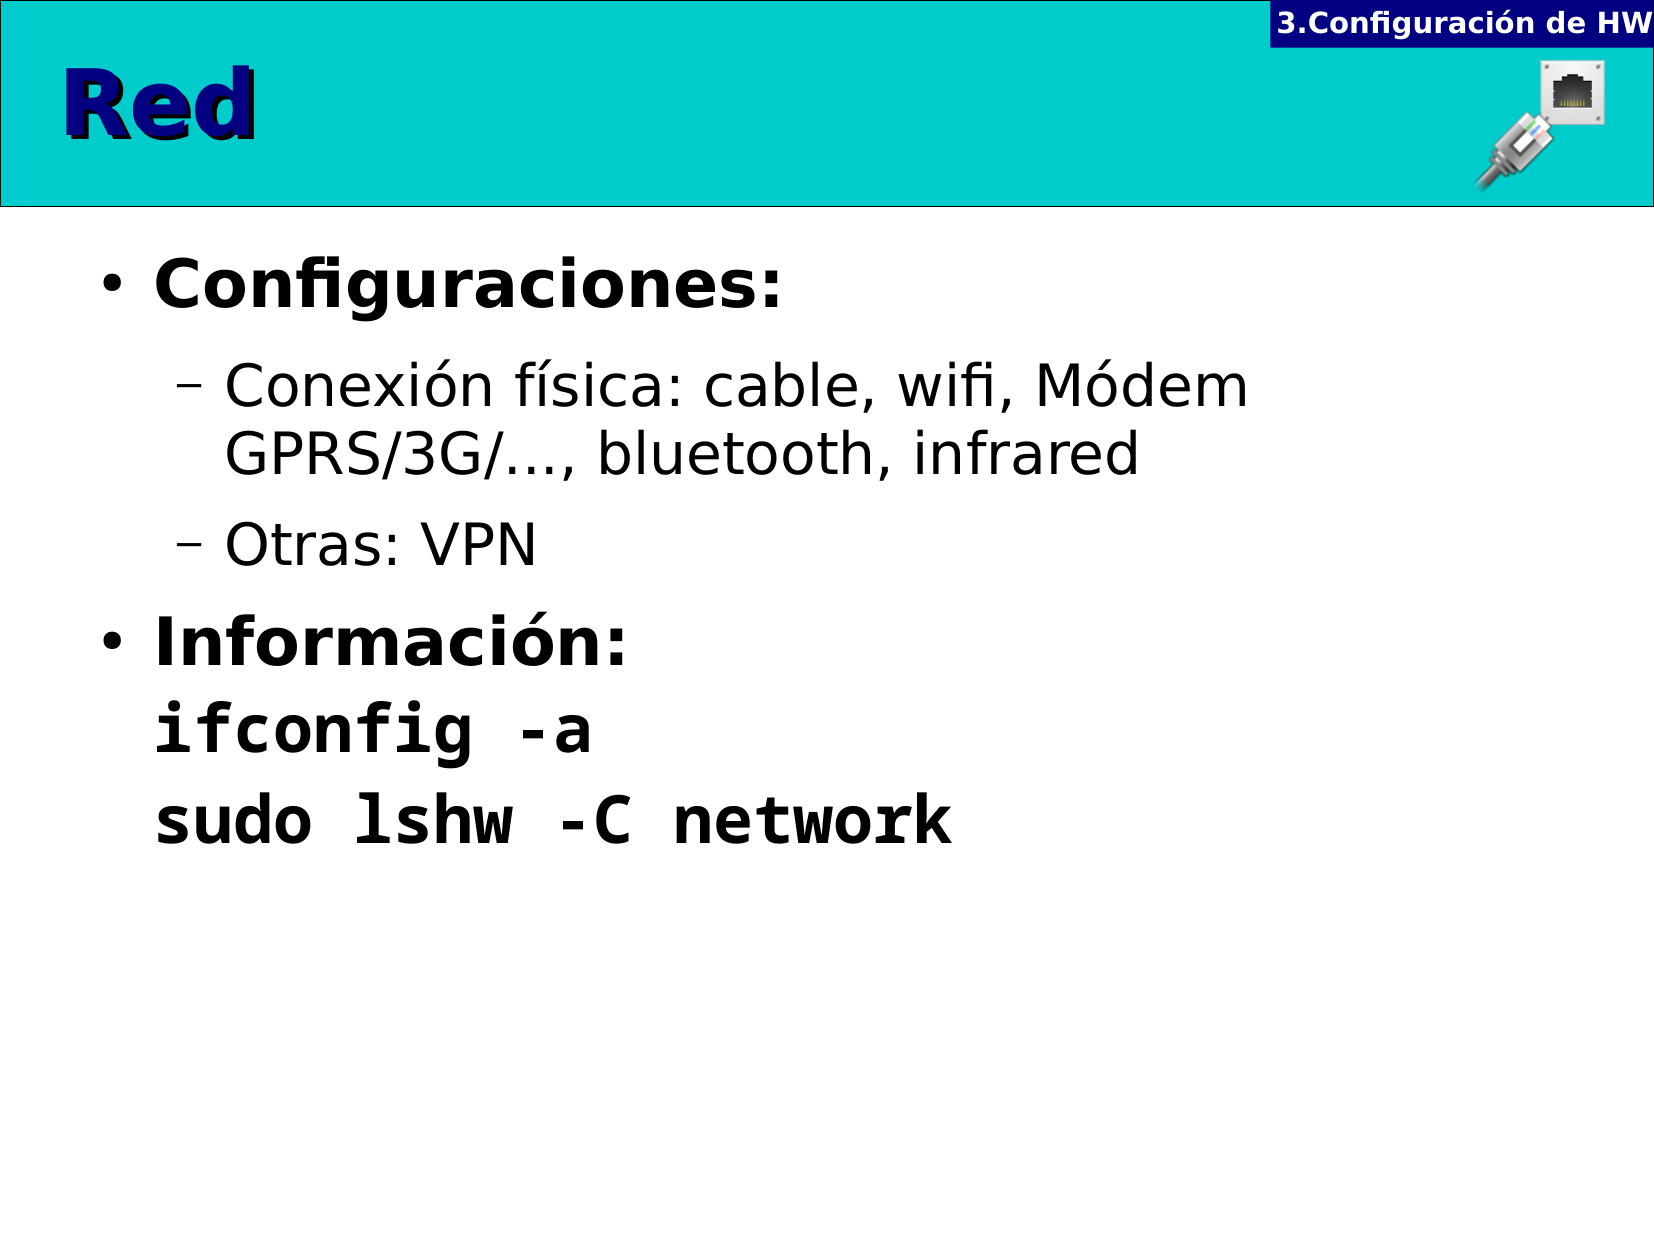

3.Configuración de HW
# Red
Configuraciones:
Conexión física: cable, wifi, Módem GPRS/3G/..., bluetooth, infrared
Otras: VPN
Información:
ifconfig -a
sudo lshw -C network